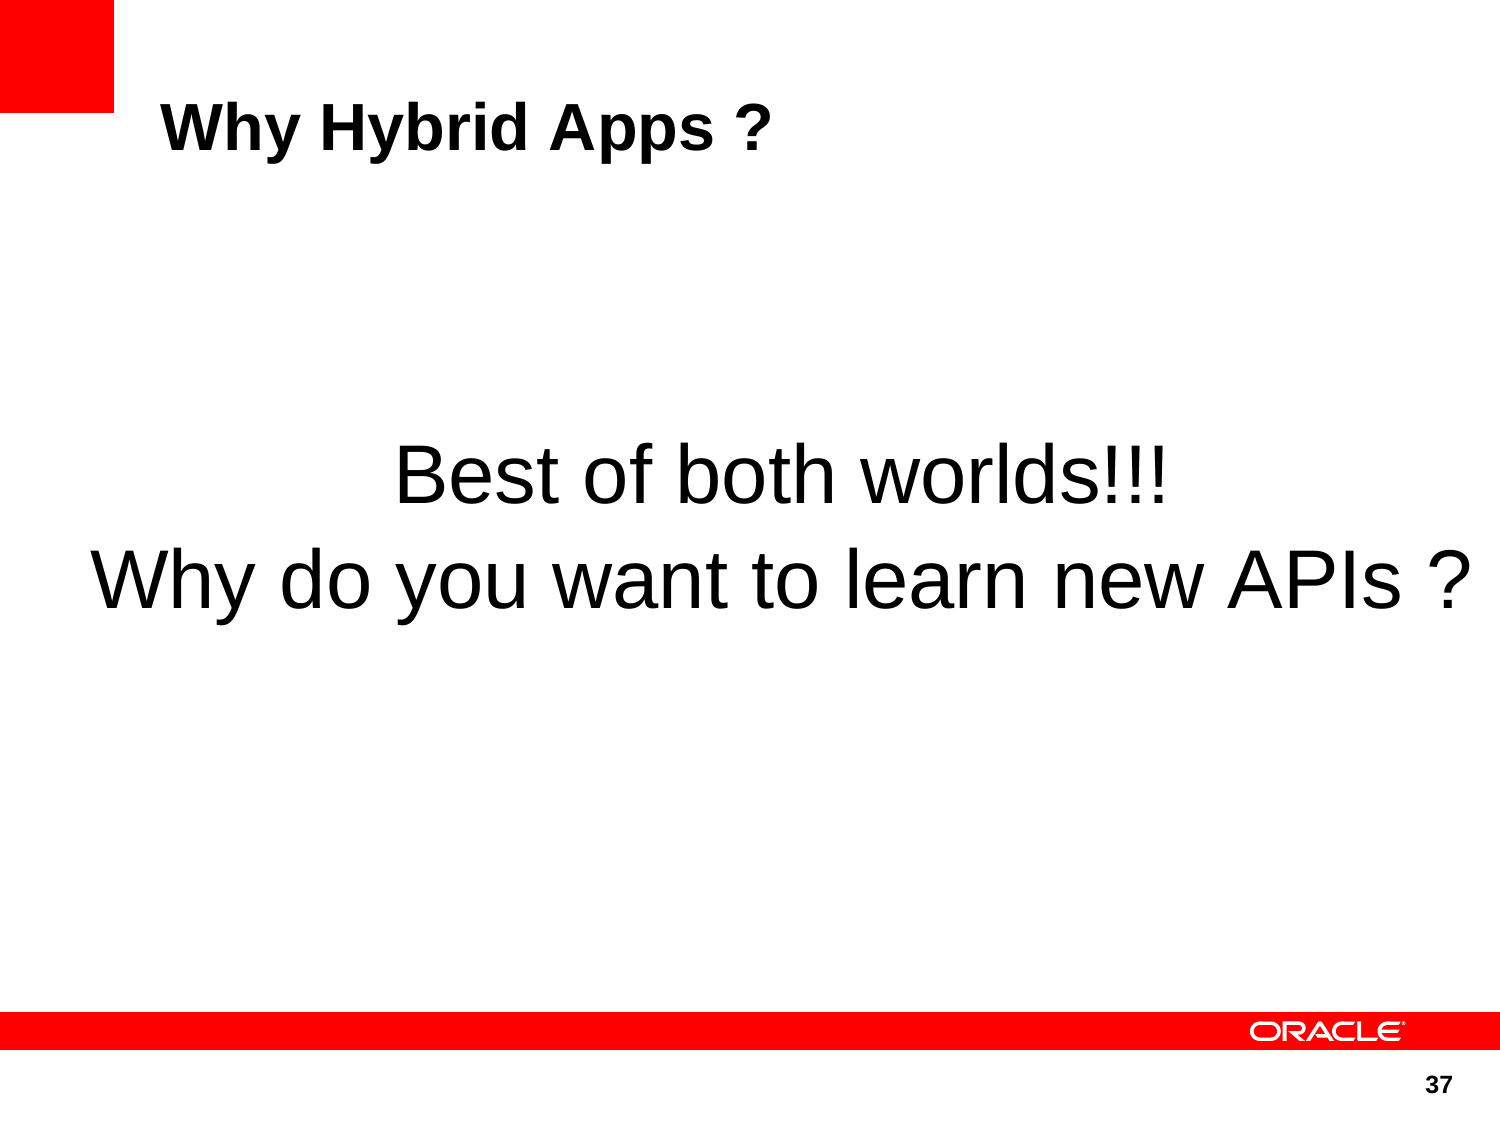

# Why Hybrid Apps ?
Best of both worlds!!!
Why do you want to learn new APIs ?